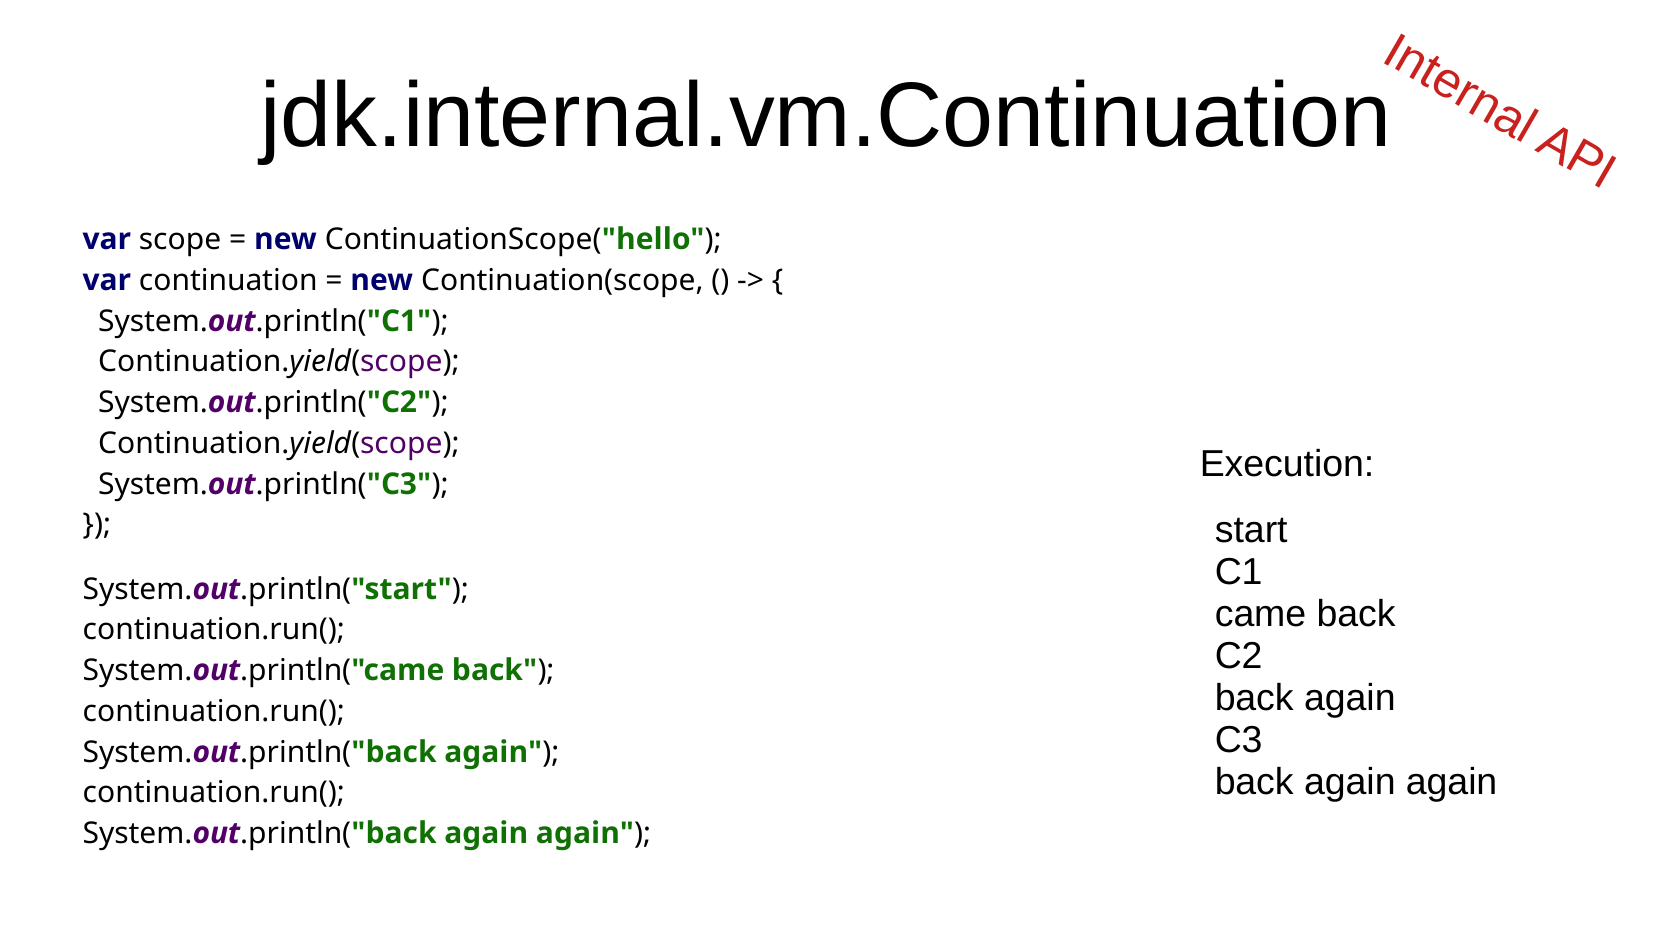

# jdk.internal.vm.Continuation
Internal API
var scope = new ContinuationScope("hello");
var continuation = new Continuation(scope, () -> {
 System.out.println("C1");
 Continuation.yield(scope);
 System.out.println("C2");
 Continuation.yield(scope);
 System.out.println("C3");
});
System.out.println("start");
continuation.run();
System.out.println("came back");
continuation.run();
System.out.println("back again");
continuation.run();
System.out.println("back again again");
Execution:
start
C1
came back
C2
back again
C3
back again again